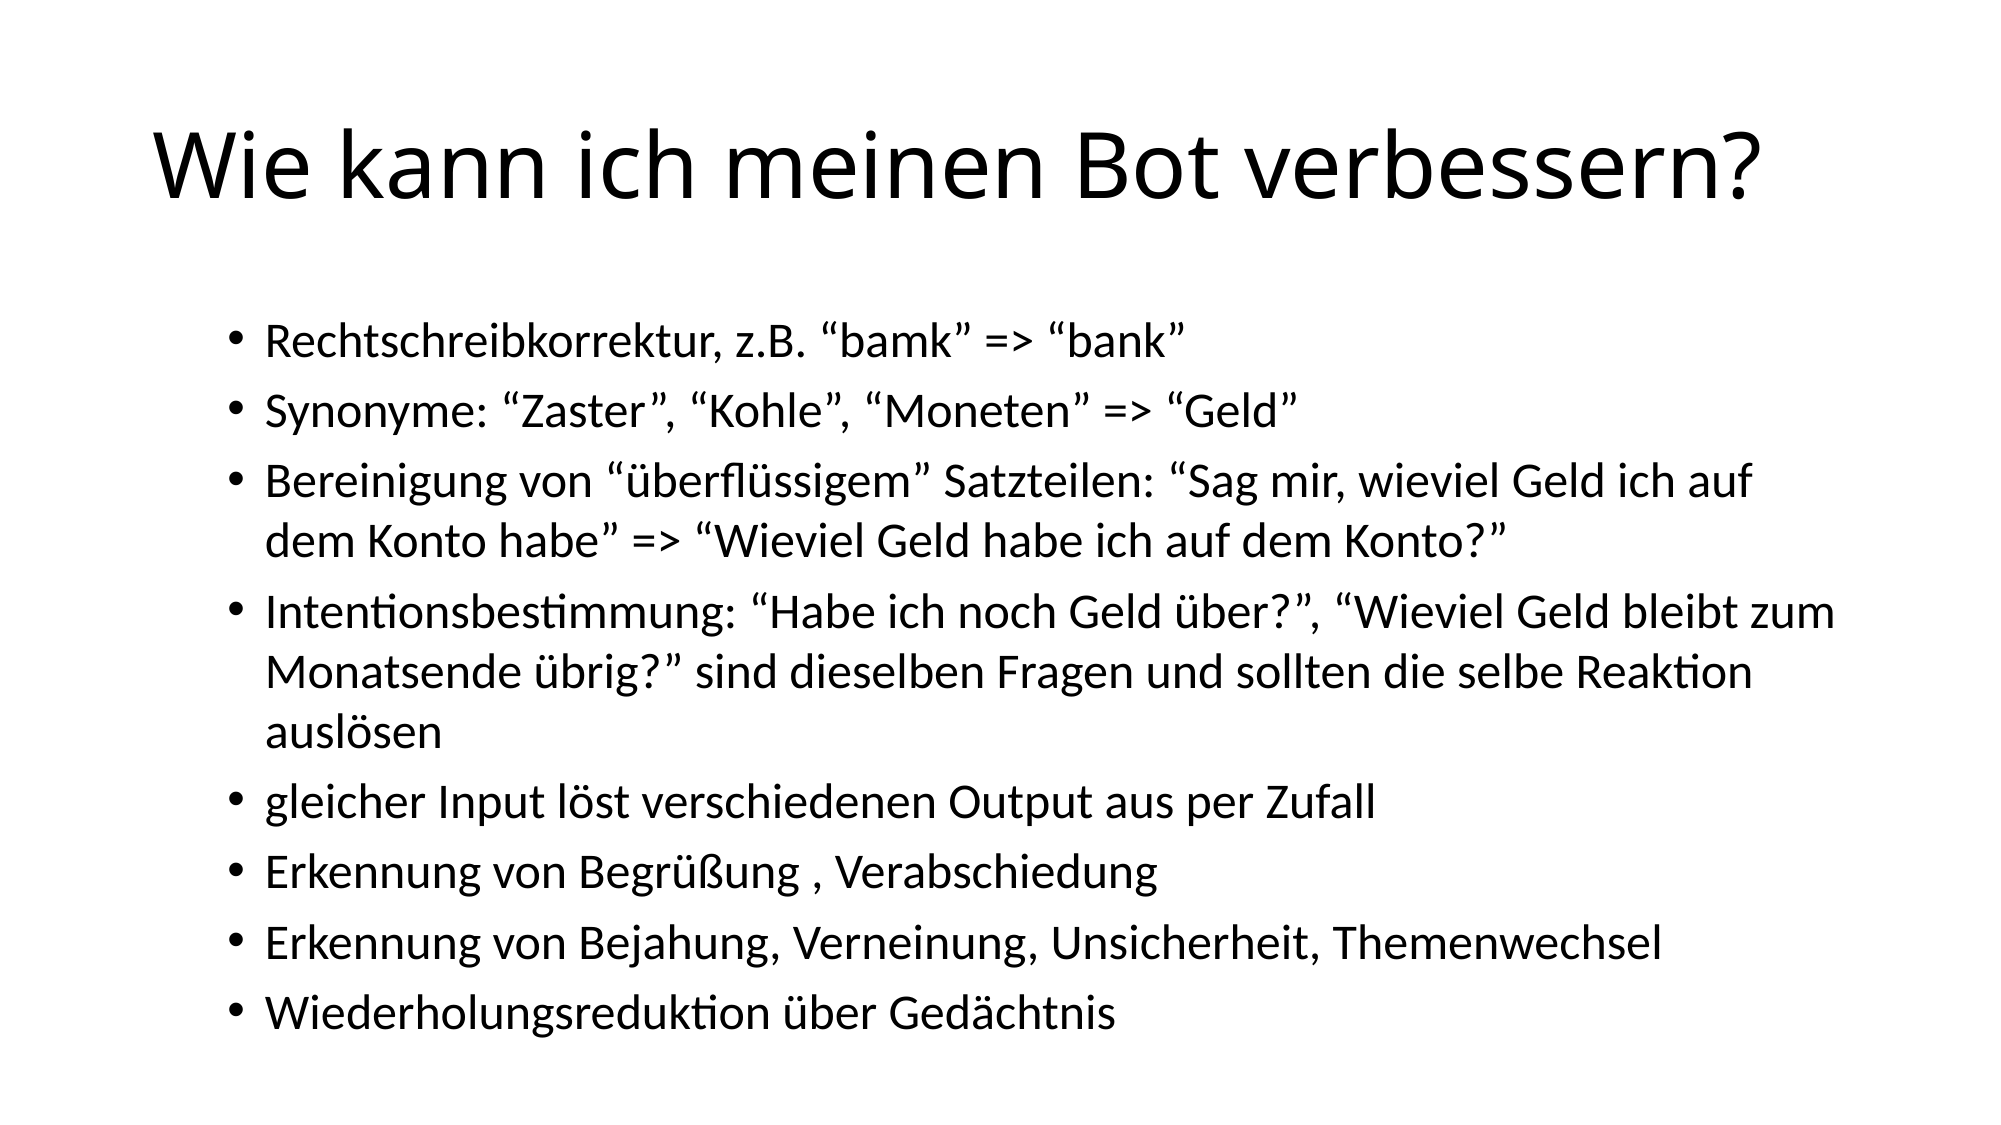

# Wie kann ich meinen Bot verbessern?
Rechtschreibkorrektur, z.B. “bamk” => “bank”
Synonyme: “Zaster”, “Kohle”, “Moneten” => “Geld”
Bereinigung von “überflüssigem” Satzteilen: “Sag mir, wieviel Geld ich auf dem Konto habe” => “Wieviel Geld habe ich auf dem Konto?”
Intentionsbestimmung: “Habe ich noch Geld über?”, “Wieviel Geld bleibt zum Monatsende übrig?” sind dieselben Fragen und sollten die selbe Reaktion auslösen
gleicher Input löst verschiedenen Output aus per Zufall
Erkennung von Begrüßung , Verabschiedung
Erkennung von Bejahung, Verneinung, Unsicherheit, Themenwechsel
Wiederholungsreduktion über Gedächtnis